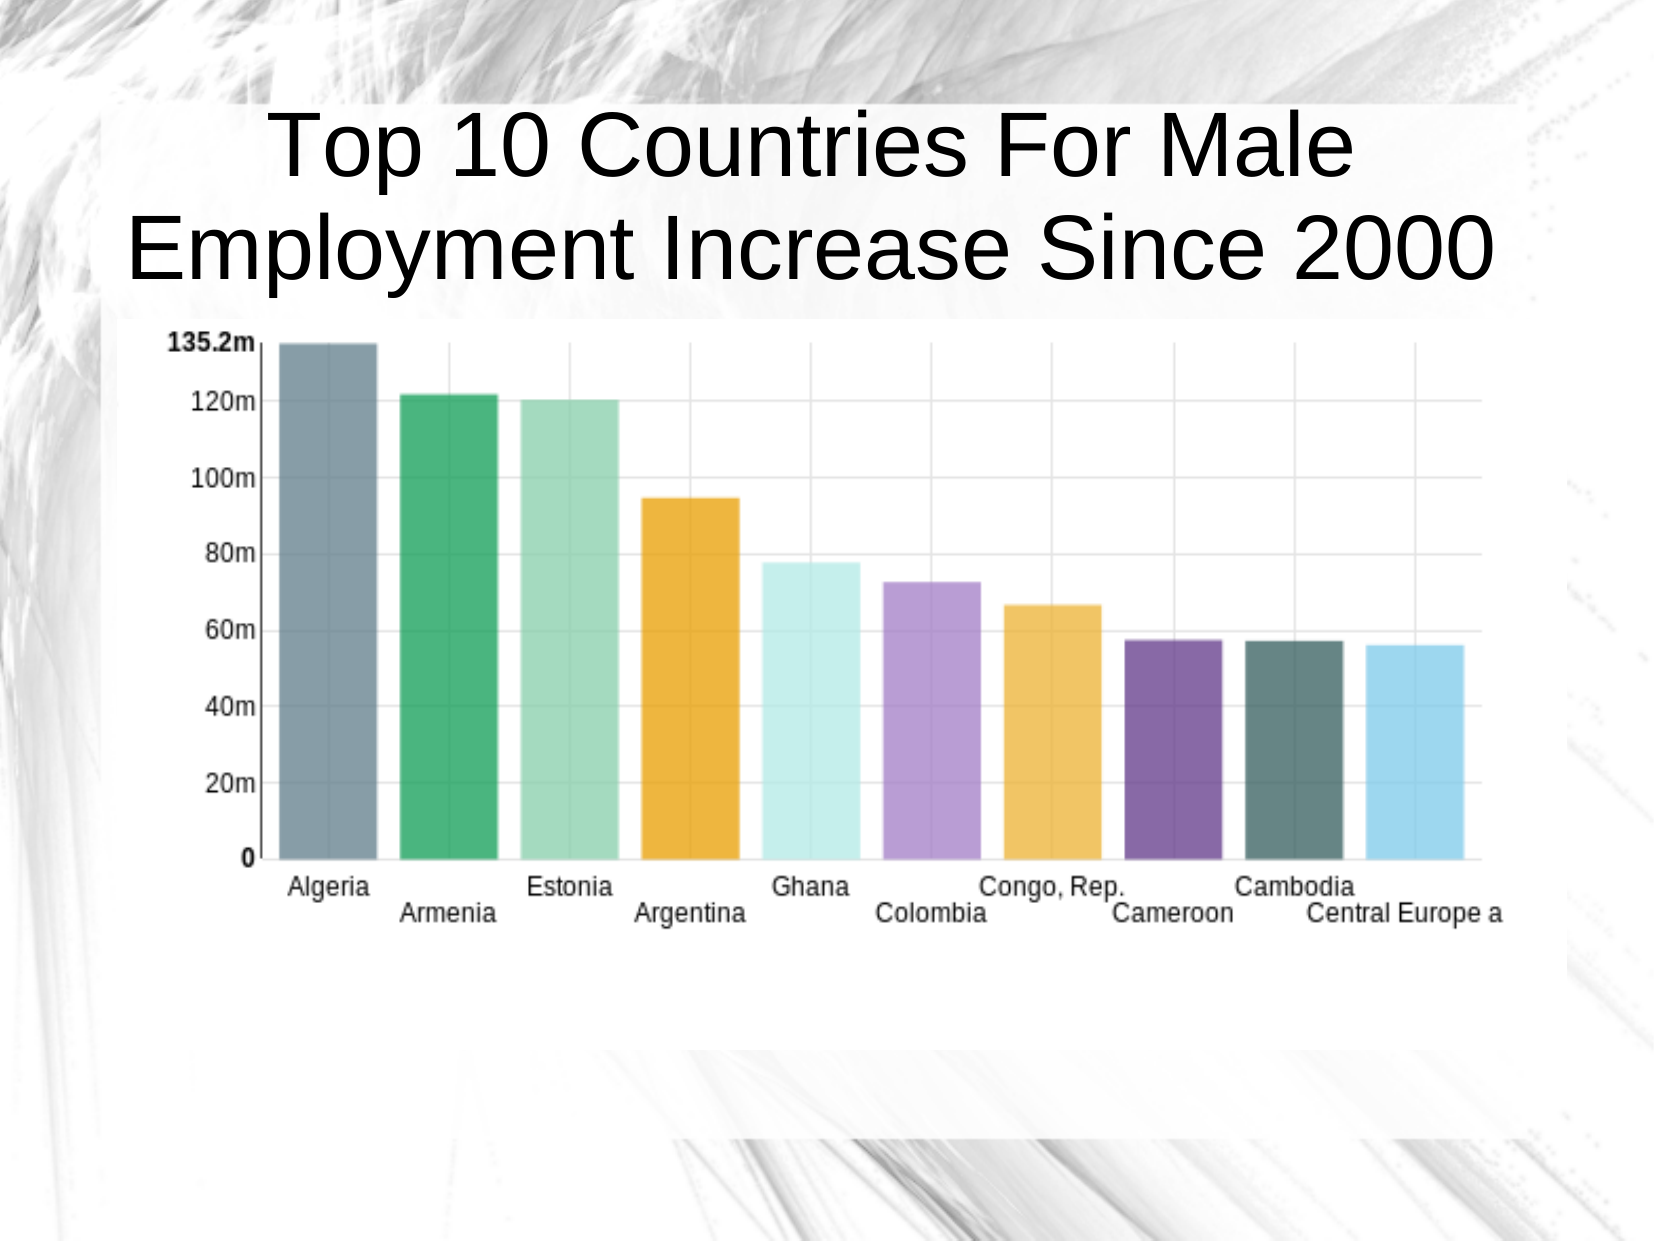

# Top 10 Countries For Male Employment Increase Since 2000